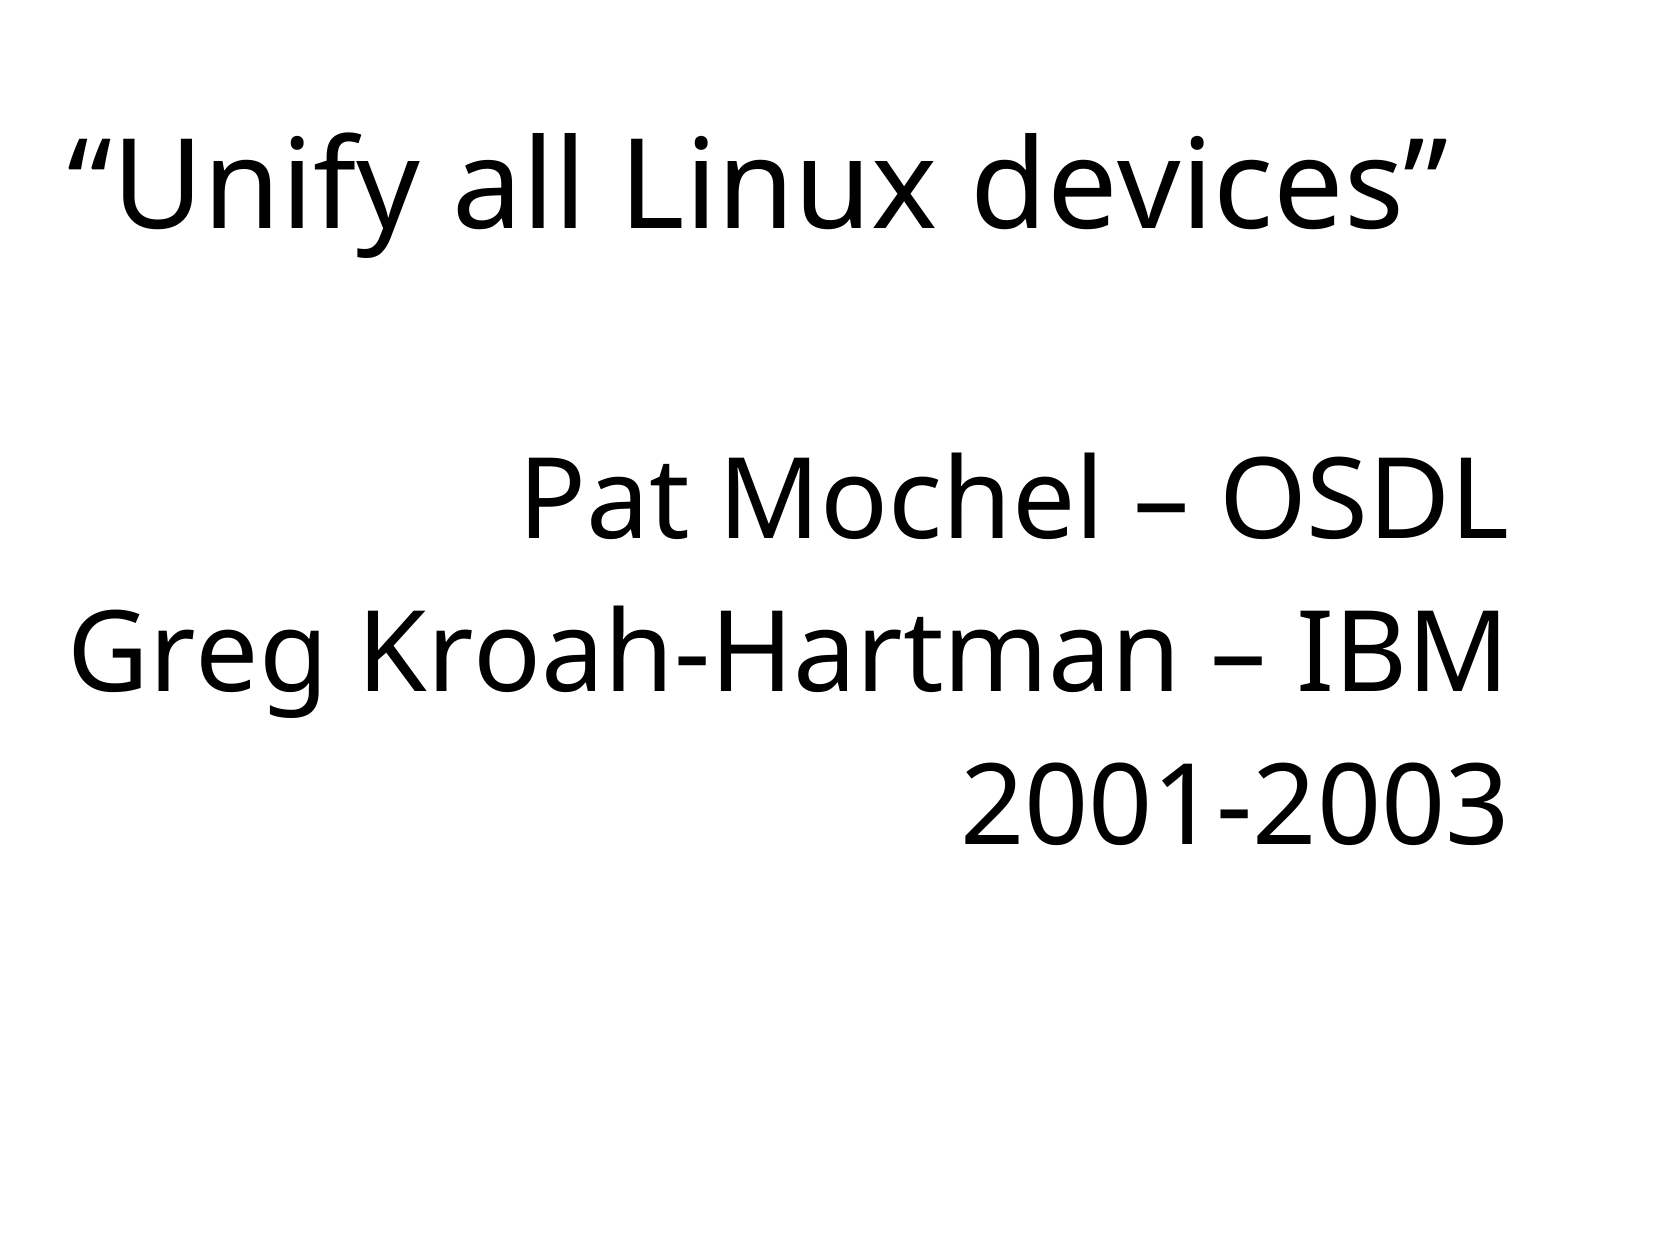

“Unify all Linux devices”
Pat Mochel – OSDL
Greg Kroah-Hartman – IBM
2001-2003